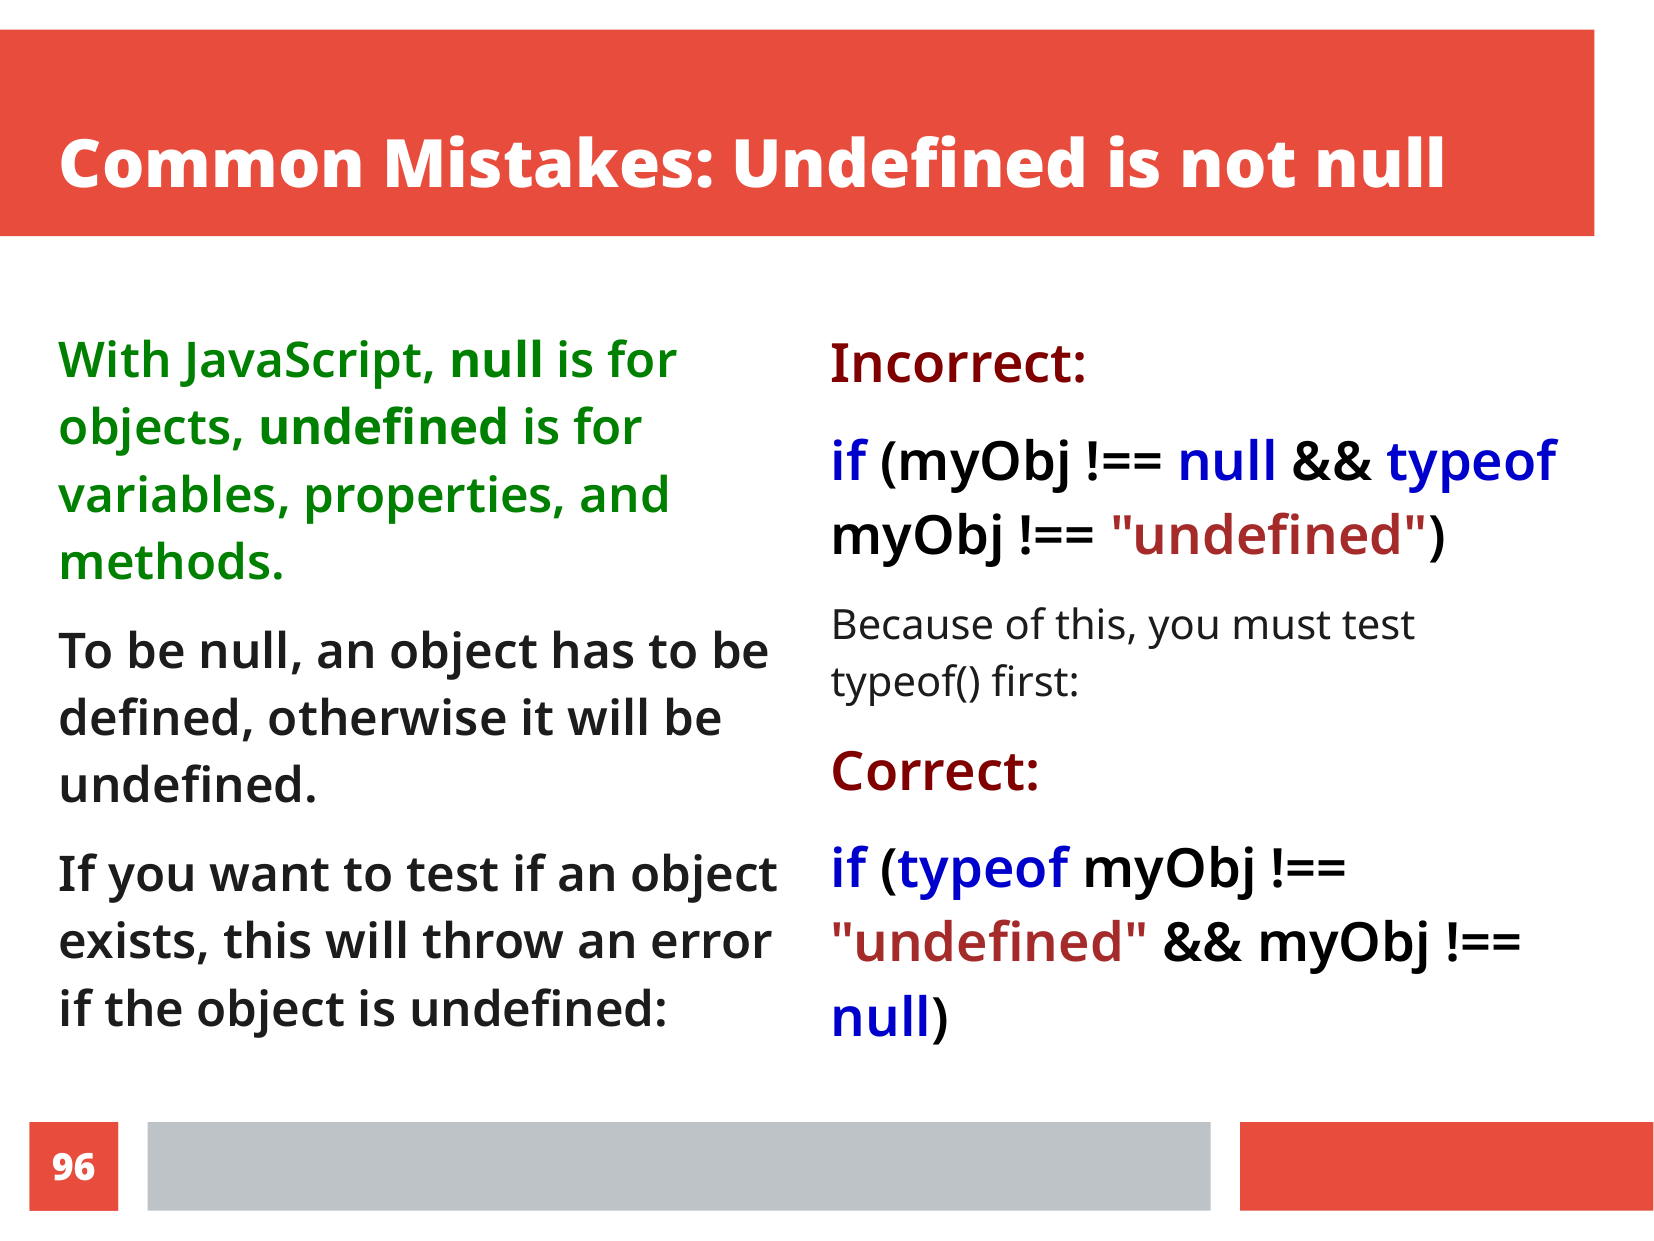

# Common Mistakes: Undefined is not null
With JavaScript, null is for objects, undefined is for variables, properties, and methods.
To be null, an object has to be defined, otherwise it will be undefined.
If you want to test if an object exists, this will throw an error if the object is undefined:
Incorrect:
if (myObj !== null && typeof myObj !== "undefined")
Because of this, you must test typeof() first:
Correct:
if (typeof myObj !== "undefined" && myObj !== null)
96